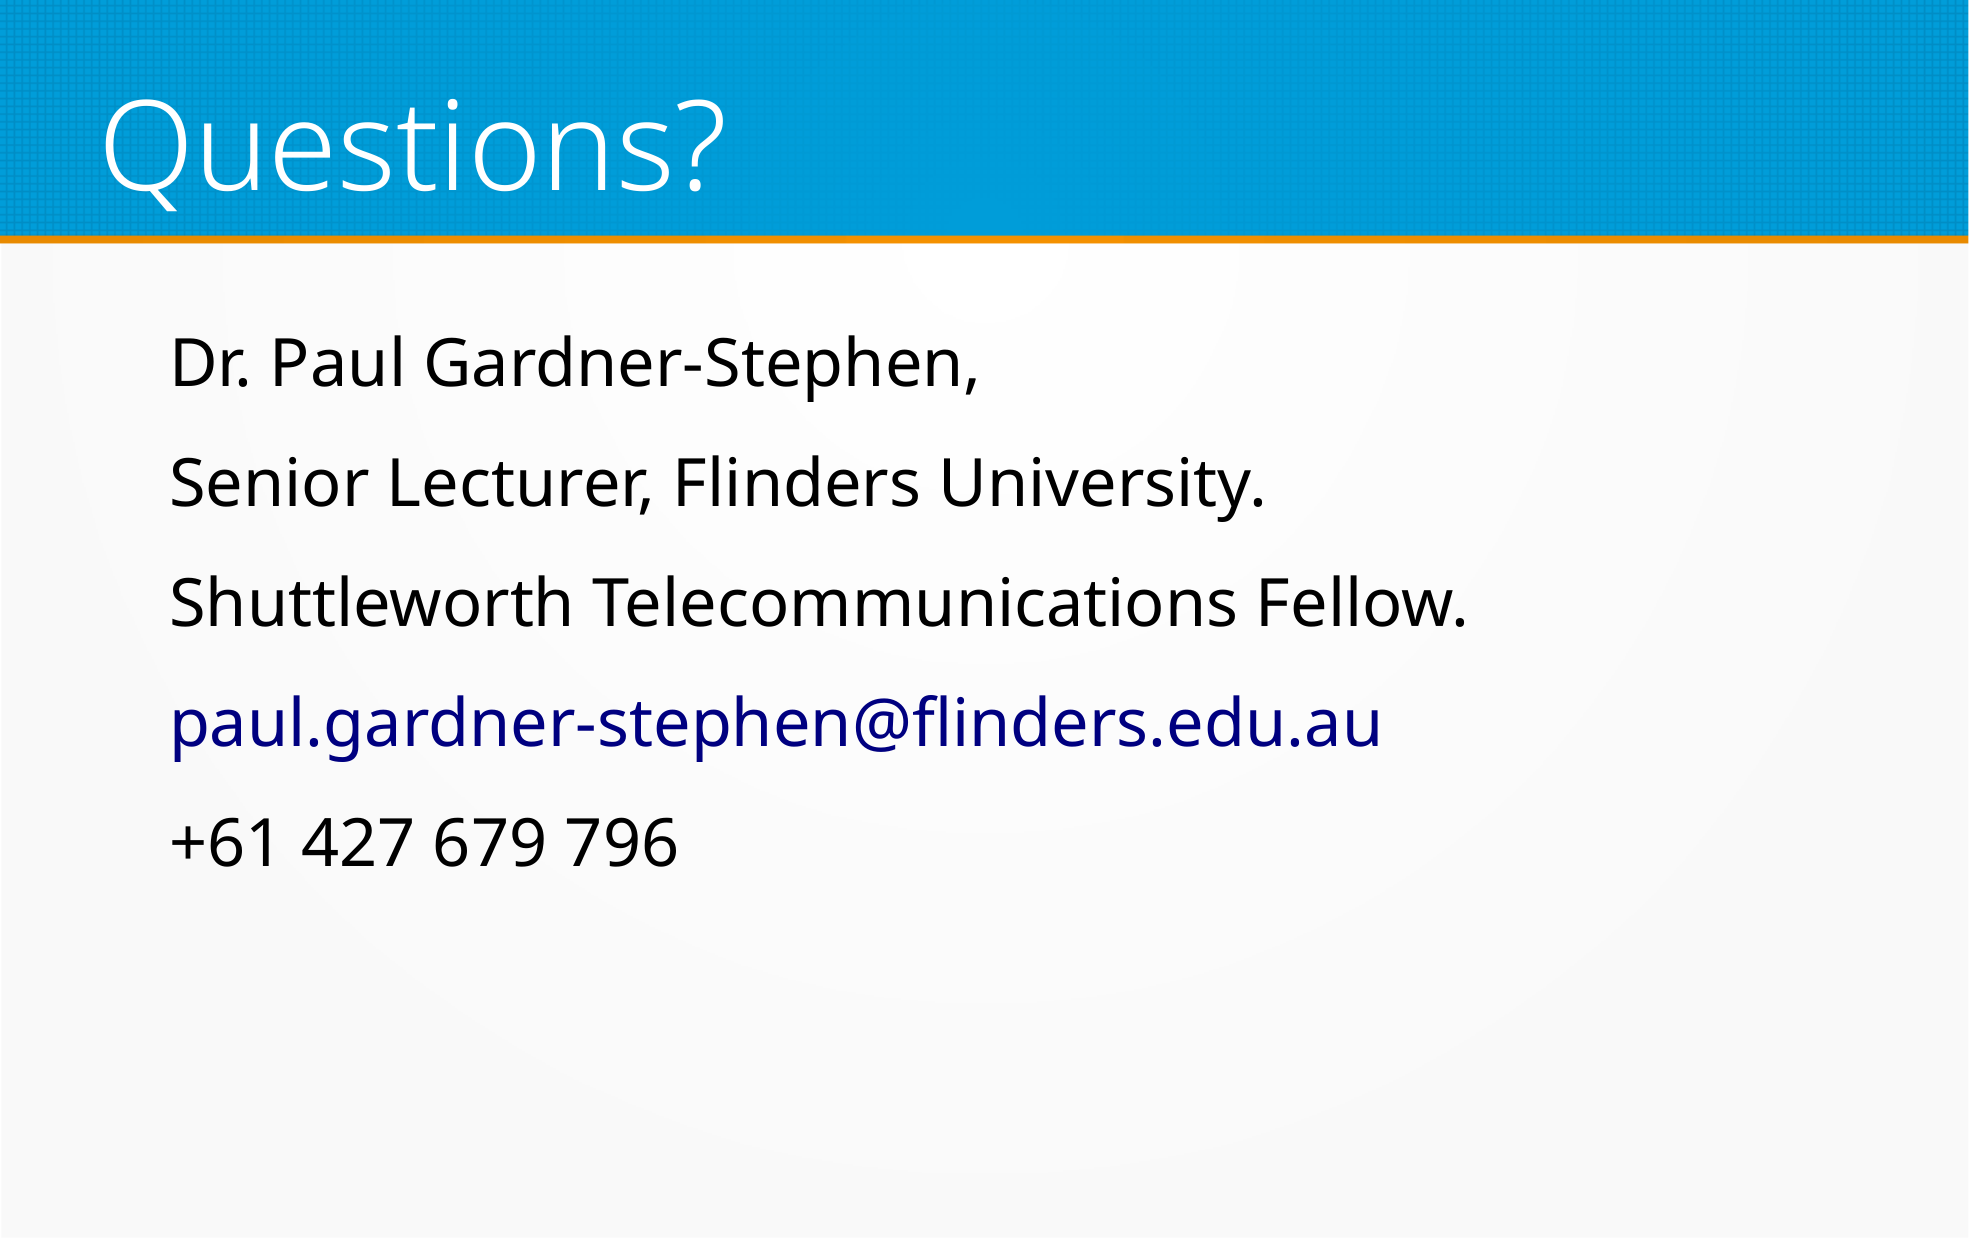

# Questions?
Dr. Paul Gardner-Stephen,
Senior Lecturer, Flinders University.
Shuttleworth Telecommunications Fellow.
paul.gardner-stephen@flinders.edu.au
+61 427 679 796